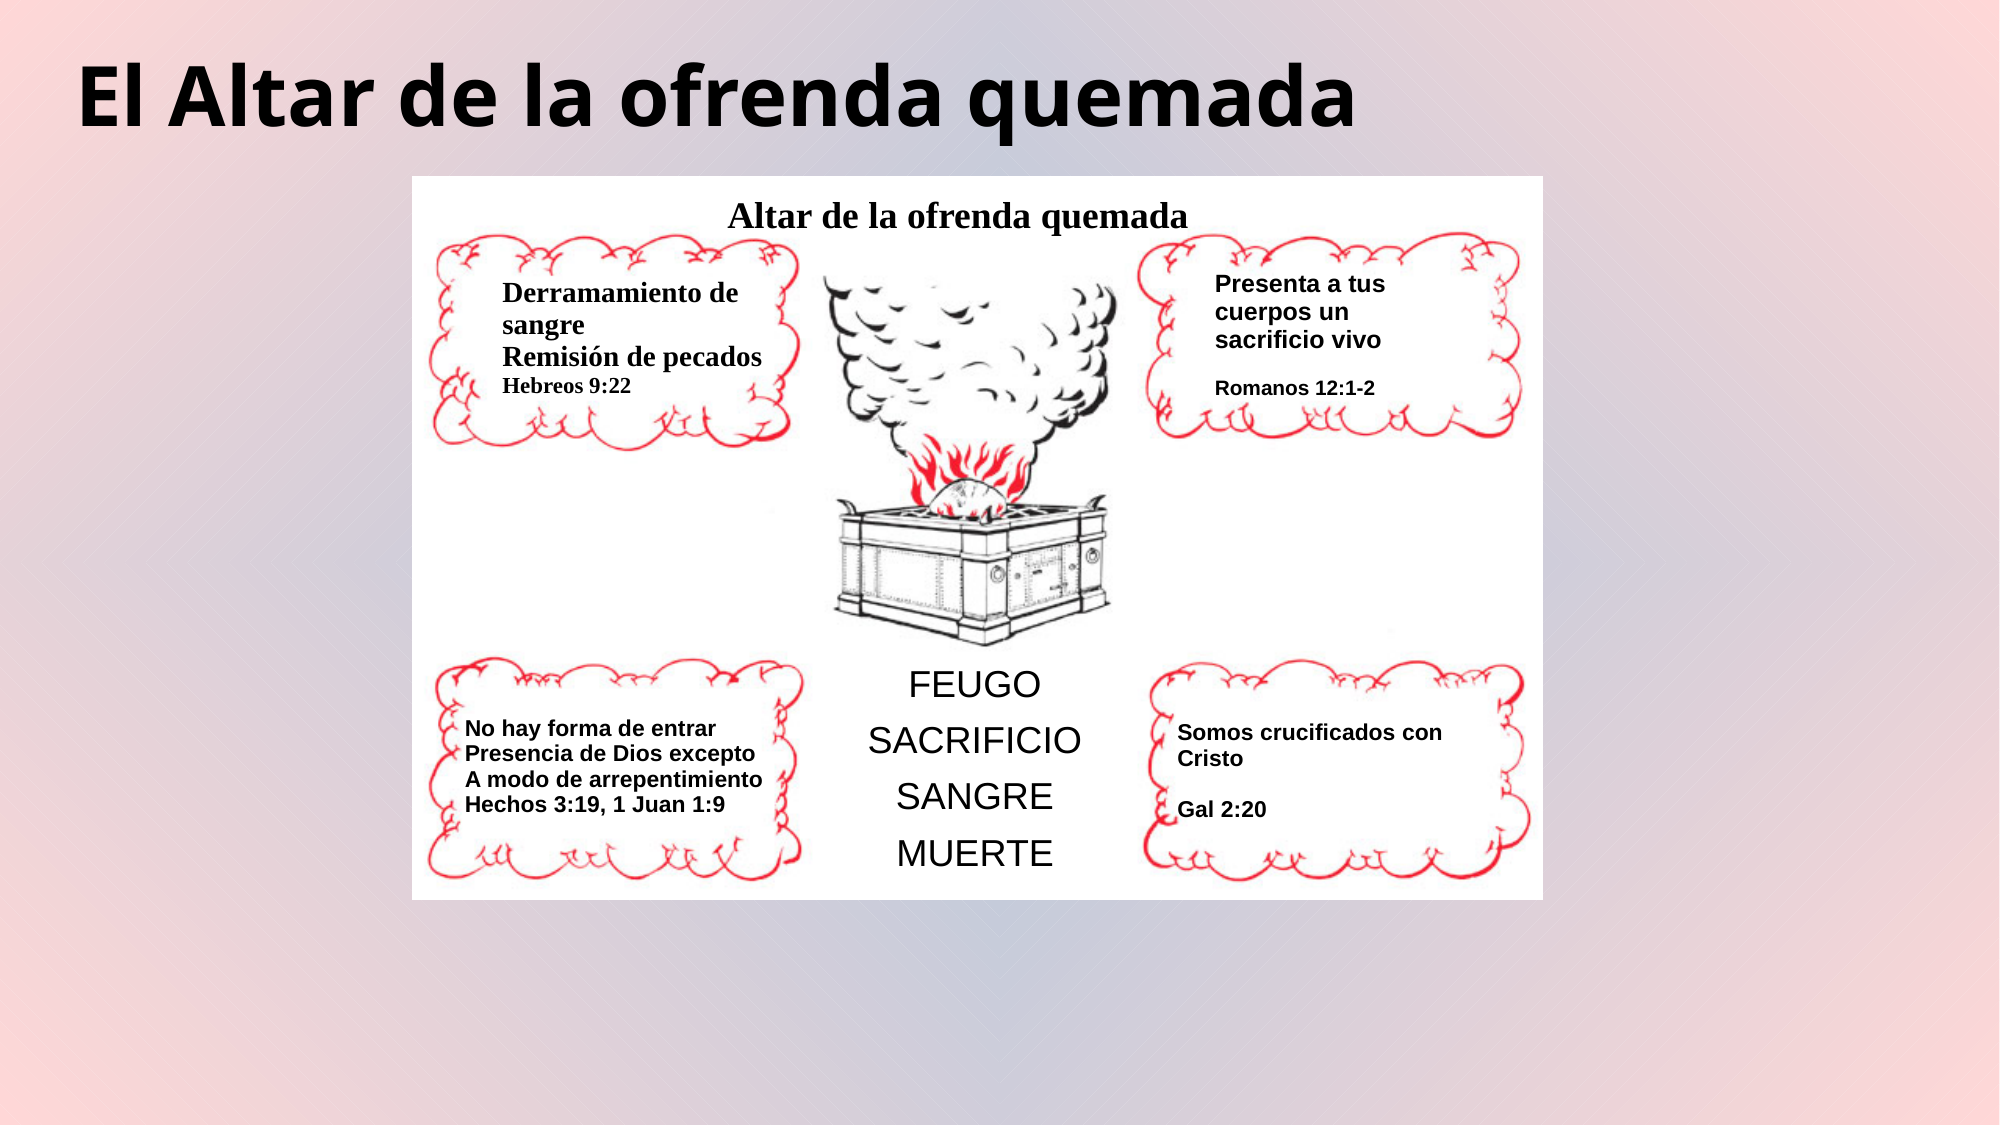

# El Altar de la ofrenda quemada
Altar de la ofrenda quemada
Presenta a tus cuerpos un sacrificio vivo
Romanos 12:1-2
Derramamiento de sangre
Remisión de pecados Hebreos 9:22
FEUGO
No hay forma de entrar
Presencia de Dios excepto
A modo de arrepentimiento
Hechos 3:19, 1 Juan 1:9
SACRIFICIO
Somos crucificados con Cristo
Gal 2:20
SANGRE
MUERTE